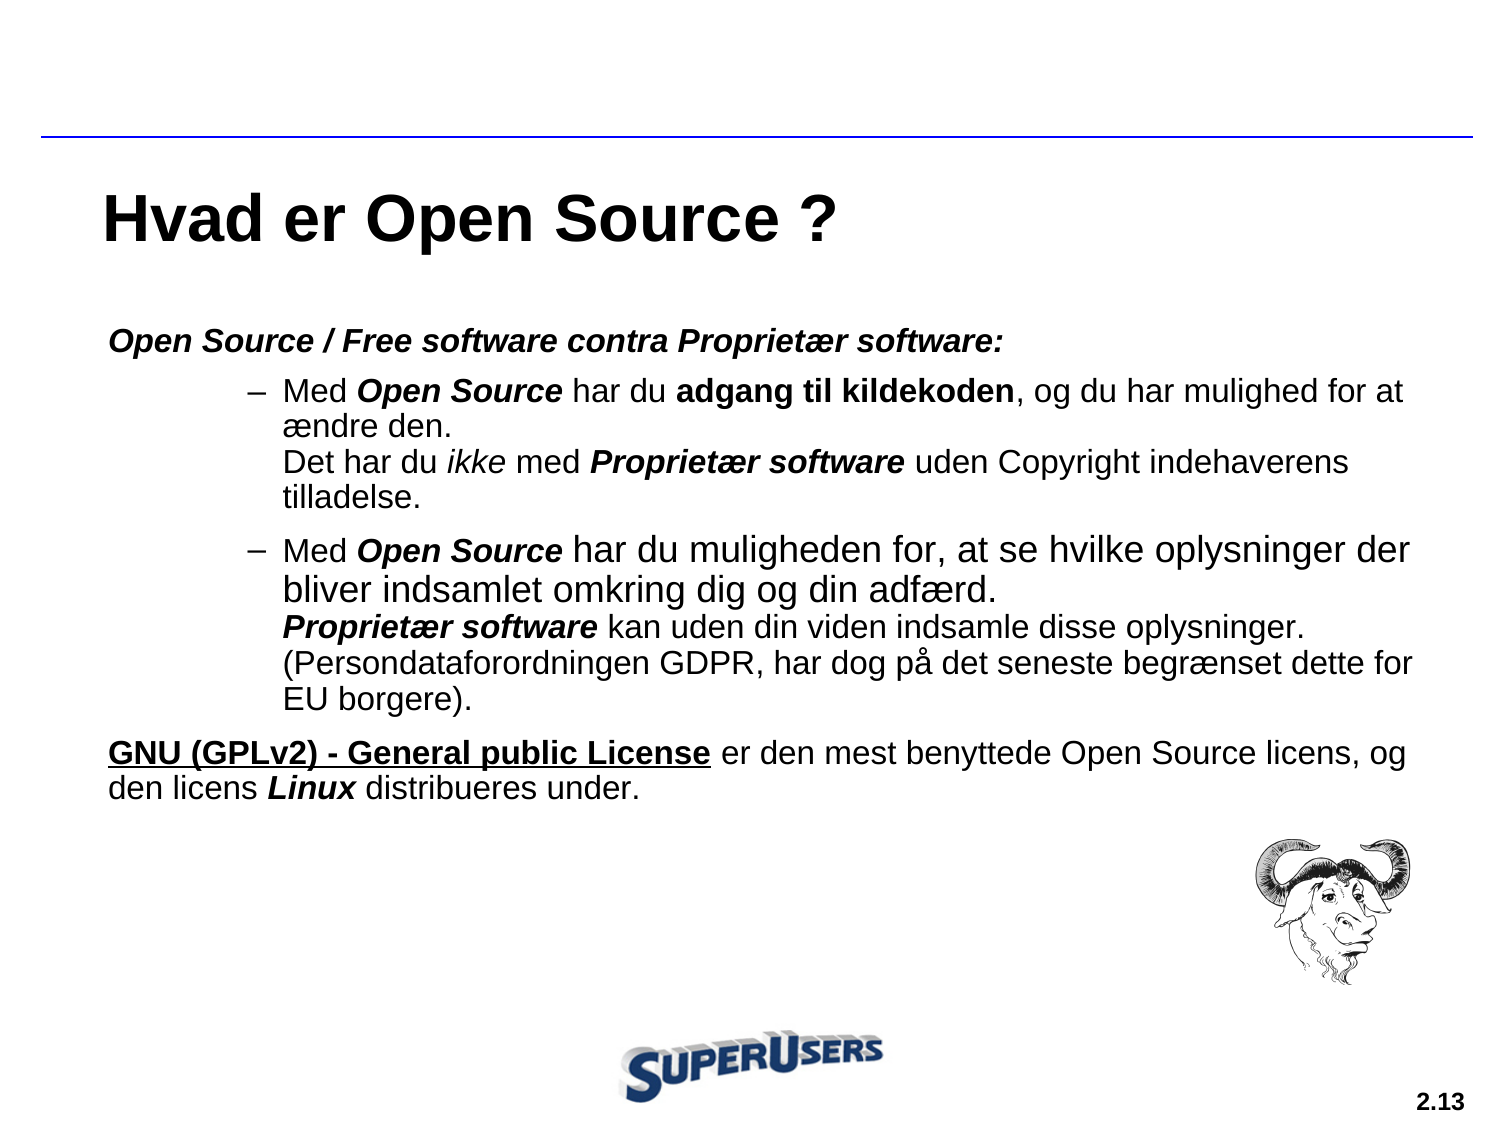

# Hvad er Open Source ?
Open Source / Free software contra Proprietær software:
Med Open Source har du adgang til kildekoden, og du har mulighed for at ændre den.
Det har du ikke med Proprietær software uden Copyright indehaverens tilladelse.
Med Open Source har du muligheden for, at se hvilke oplysninger der bliver indsamlet omkring dig og din adfærd.
Proprietær software kan uden din viden indsamle disse oplysninger.
(Persondataforordningen GDPR, har dog på det seneste begrænset dette for EU borgere).
GNU (GPLv2) - General public License er den mest benyttede Open Source licens, og den licens Linux distribueres under.